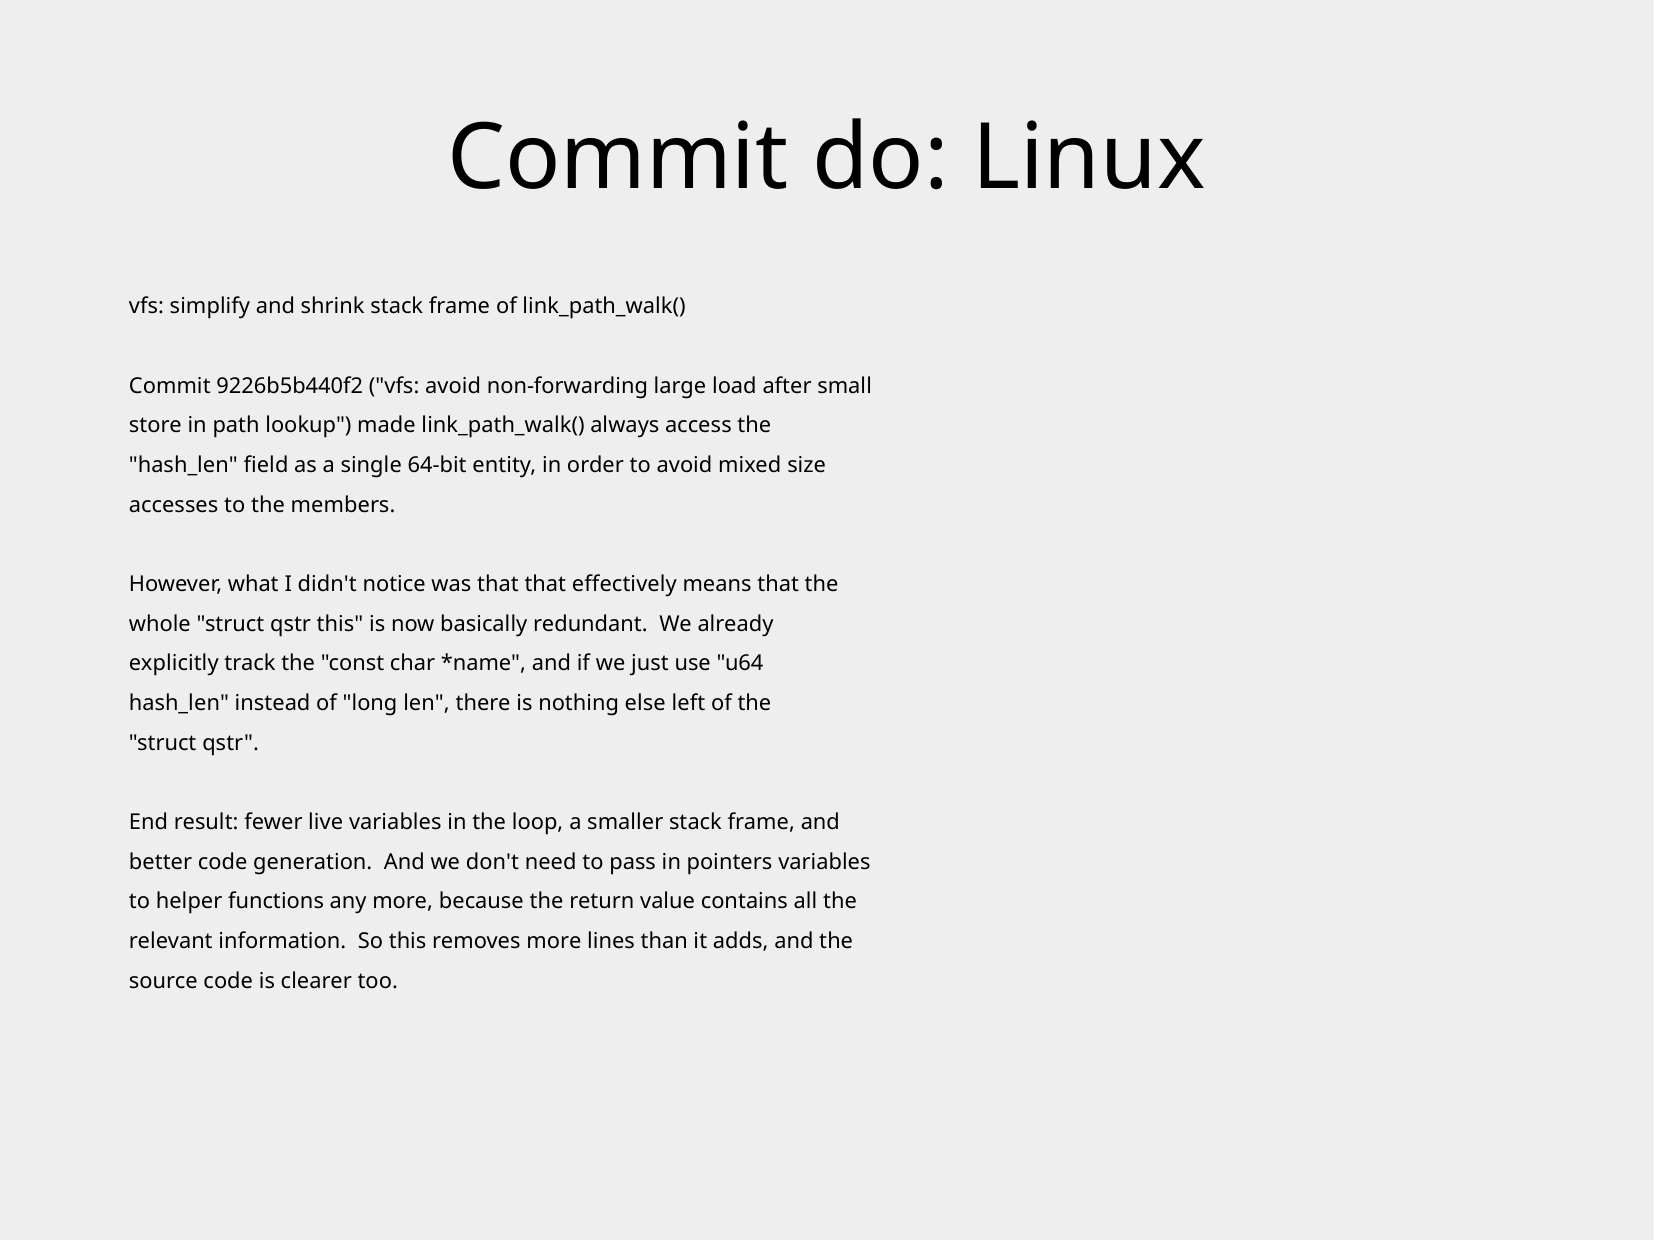

# Commit do: Linux
 vfs: simplify and shrink stack frame of link_path_walk()
 Commit 9226b5b440f2 ("vfs: avoid non-forwarding large load after small
 store in path lookup") made link_path_walk() always access the
 "hash_len" field as a single 64-bit entity, in order to avoid mixed size
 accesses to the members.
 However, what I didn't notice was that that effectively means that the
 whole "struct qstr this" is now basically redundant. We already
 explicitly track the "const char *name", and if we just use "u64
 hash_len" instead of "long len", there is nothing else left of the
 "struct qstr".
 End result: fewer live variables in the loop, a smaller stack frame, and
 better code generation. And we don't need to pass in pointers variables
 to helper functions any more, because the return value contains all the
 relevant information. So this removes more lines than it adds, and the
 source code is clearer too.